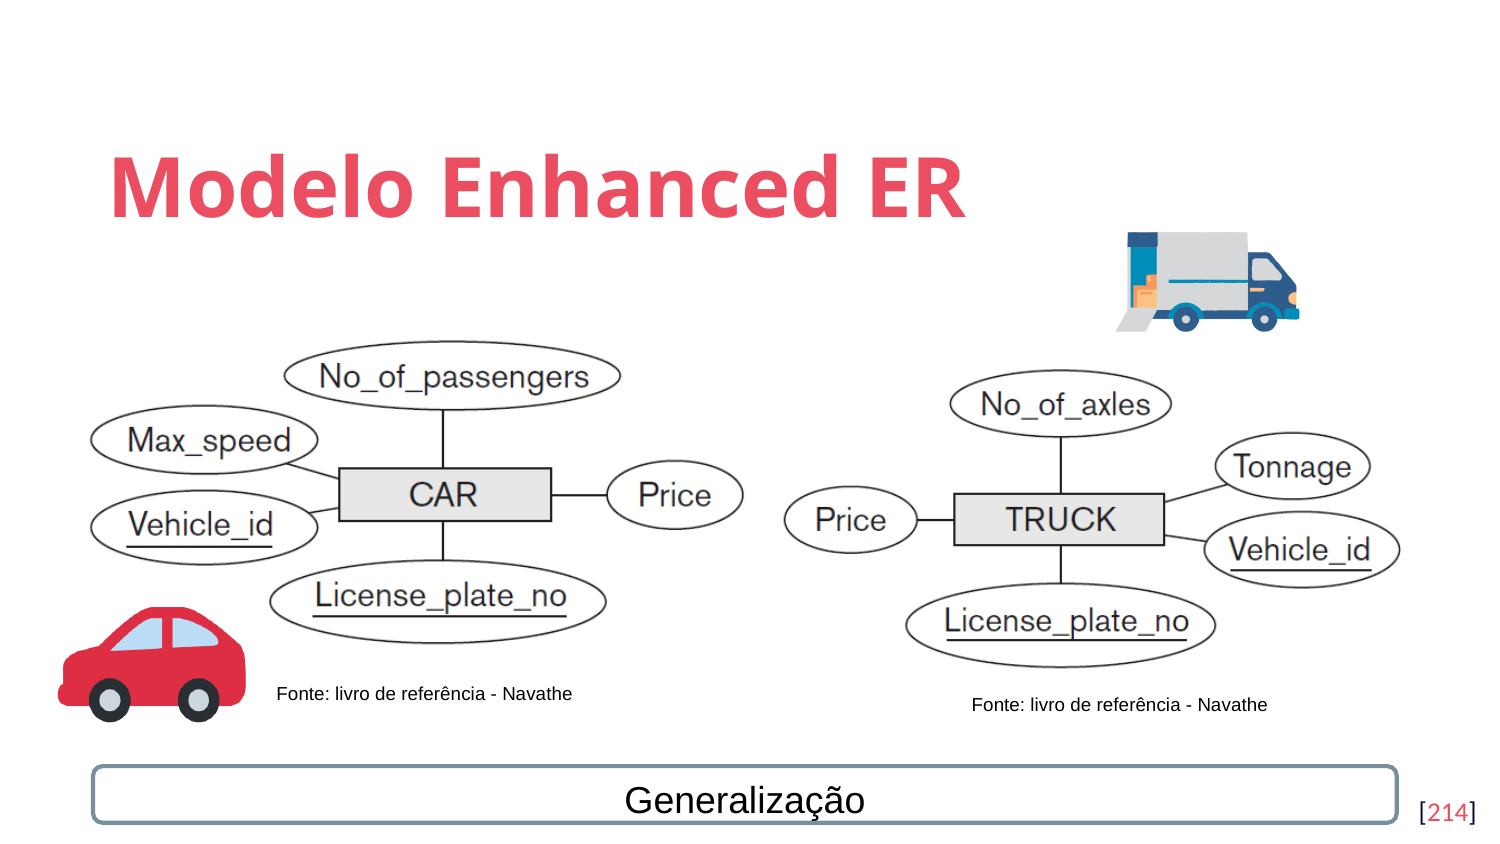

Modelo Enhanced ER
Fonte: livro de referência - Navathe
Fonte: livro de referência - Navathe
Generalização